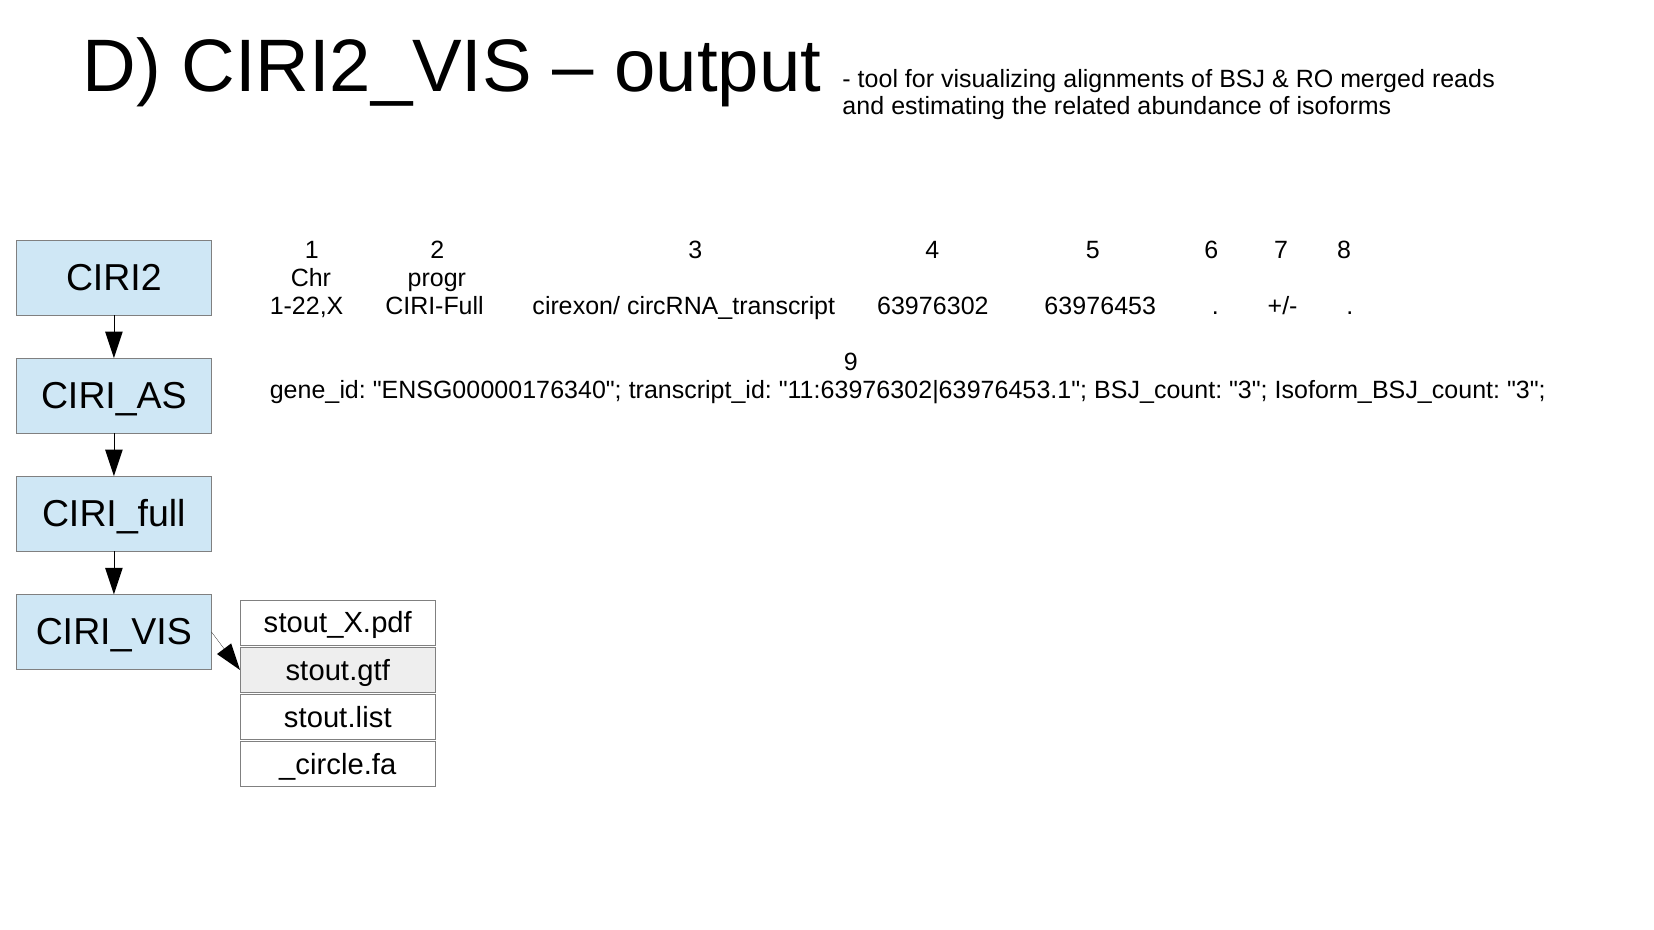

# D) CIRI2_VIS – output
- tool for visualizing alignments of BSJ & RO merged reads and estimating the related abundance of isoforms
 1 2 3 4 5 6 7 8
 Chr progr
1-22,X CIRI-Full cirexon/ circRNA_transcript 63976302 63976453 . +/- .
 9
gene_id: "ENSG00000176340"; transcript_id: "11:63976302|63976453.1"; BSJ_count: "3"; Isoform_BSJ_count: "3";
CIRI2
CIRI_AS
CIRI_full
CIRI_VIS
stout_X.pdf
stout.gtf
stout.list
_circle.fa